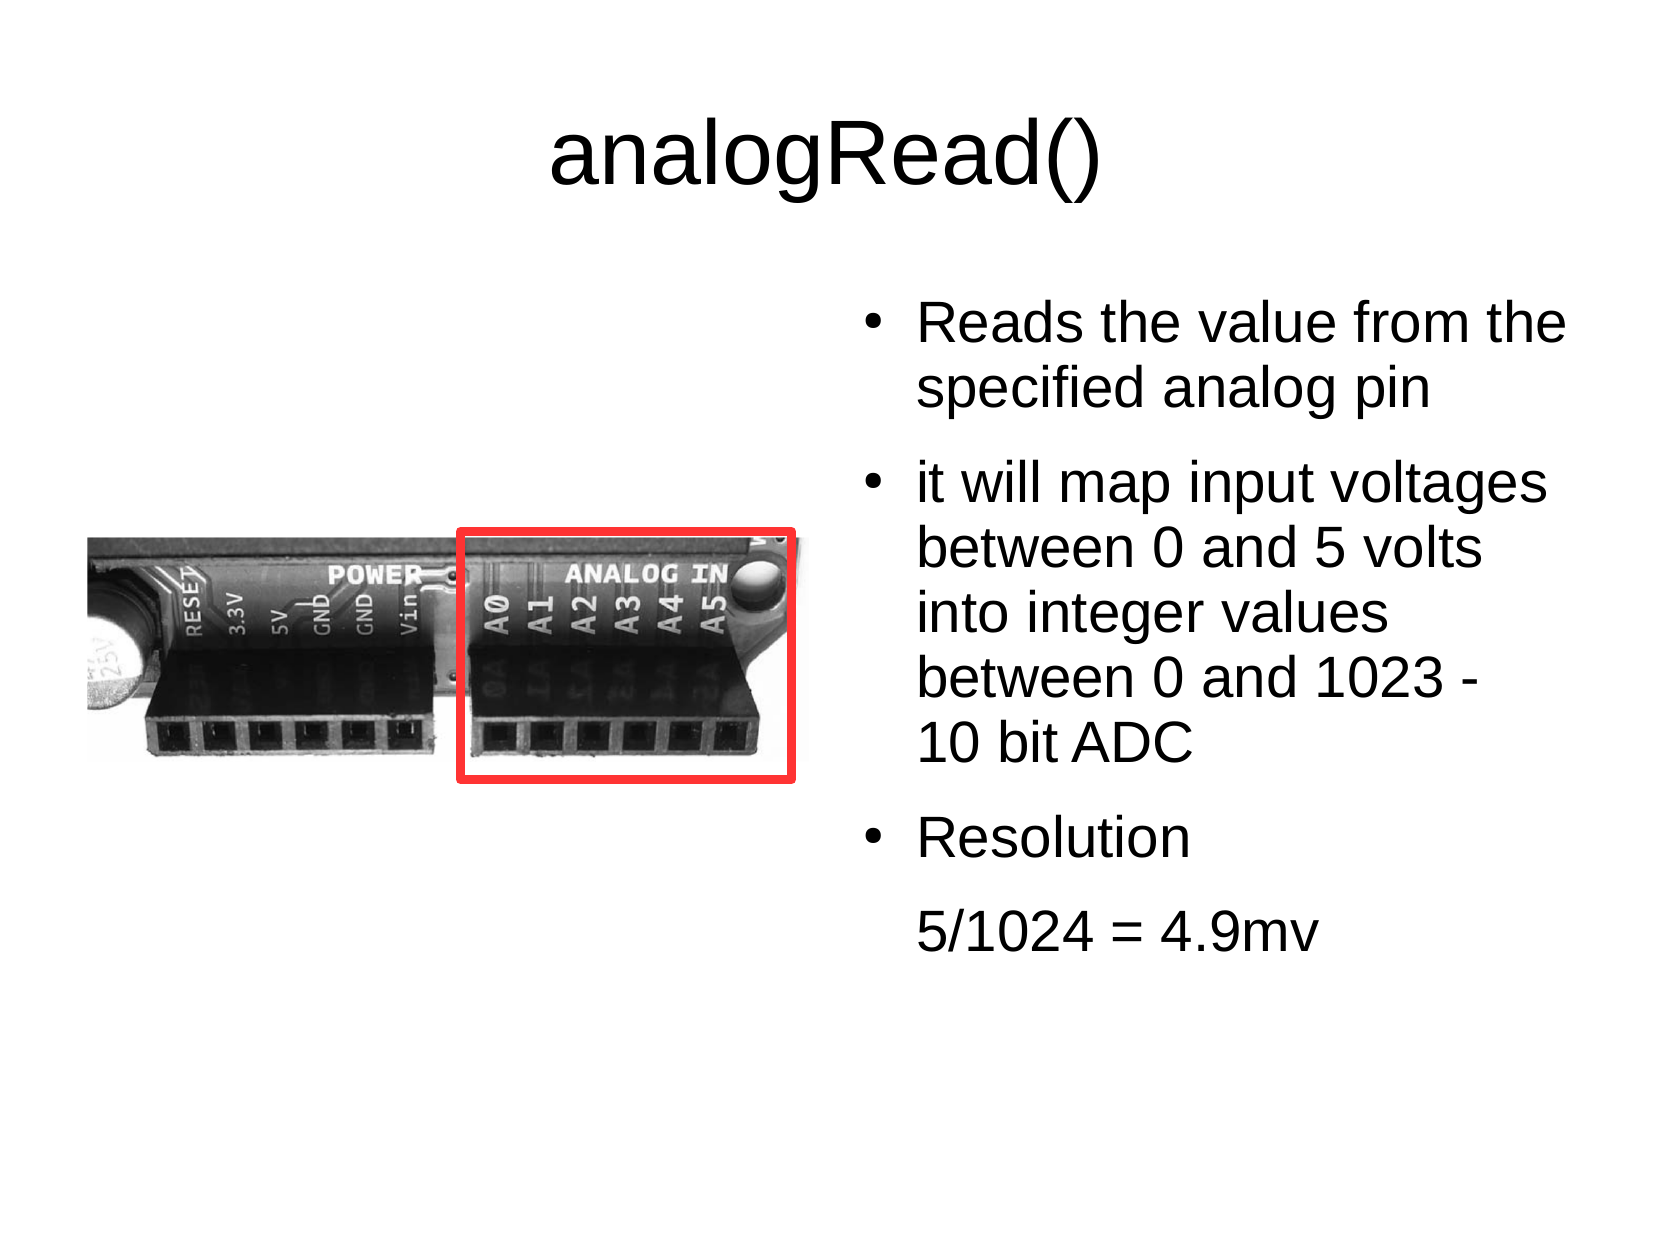

# analogRead()
Reads the value from the specified analog pin
it will map input voltages between 0 and 5 volts into integer values between 0 and 1023 - 10 bit ADC
Resolution
5/1024 = 4.9mv